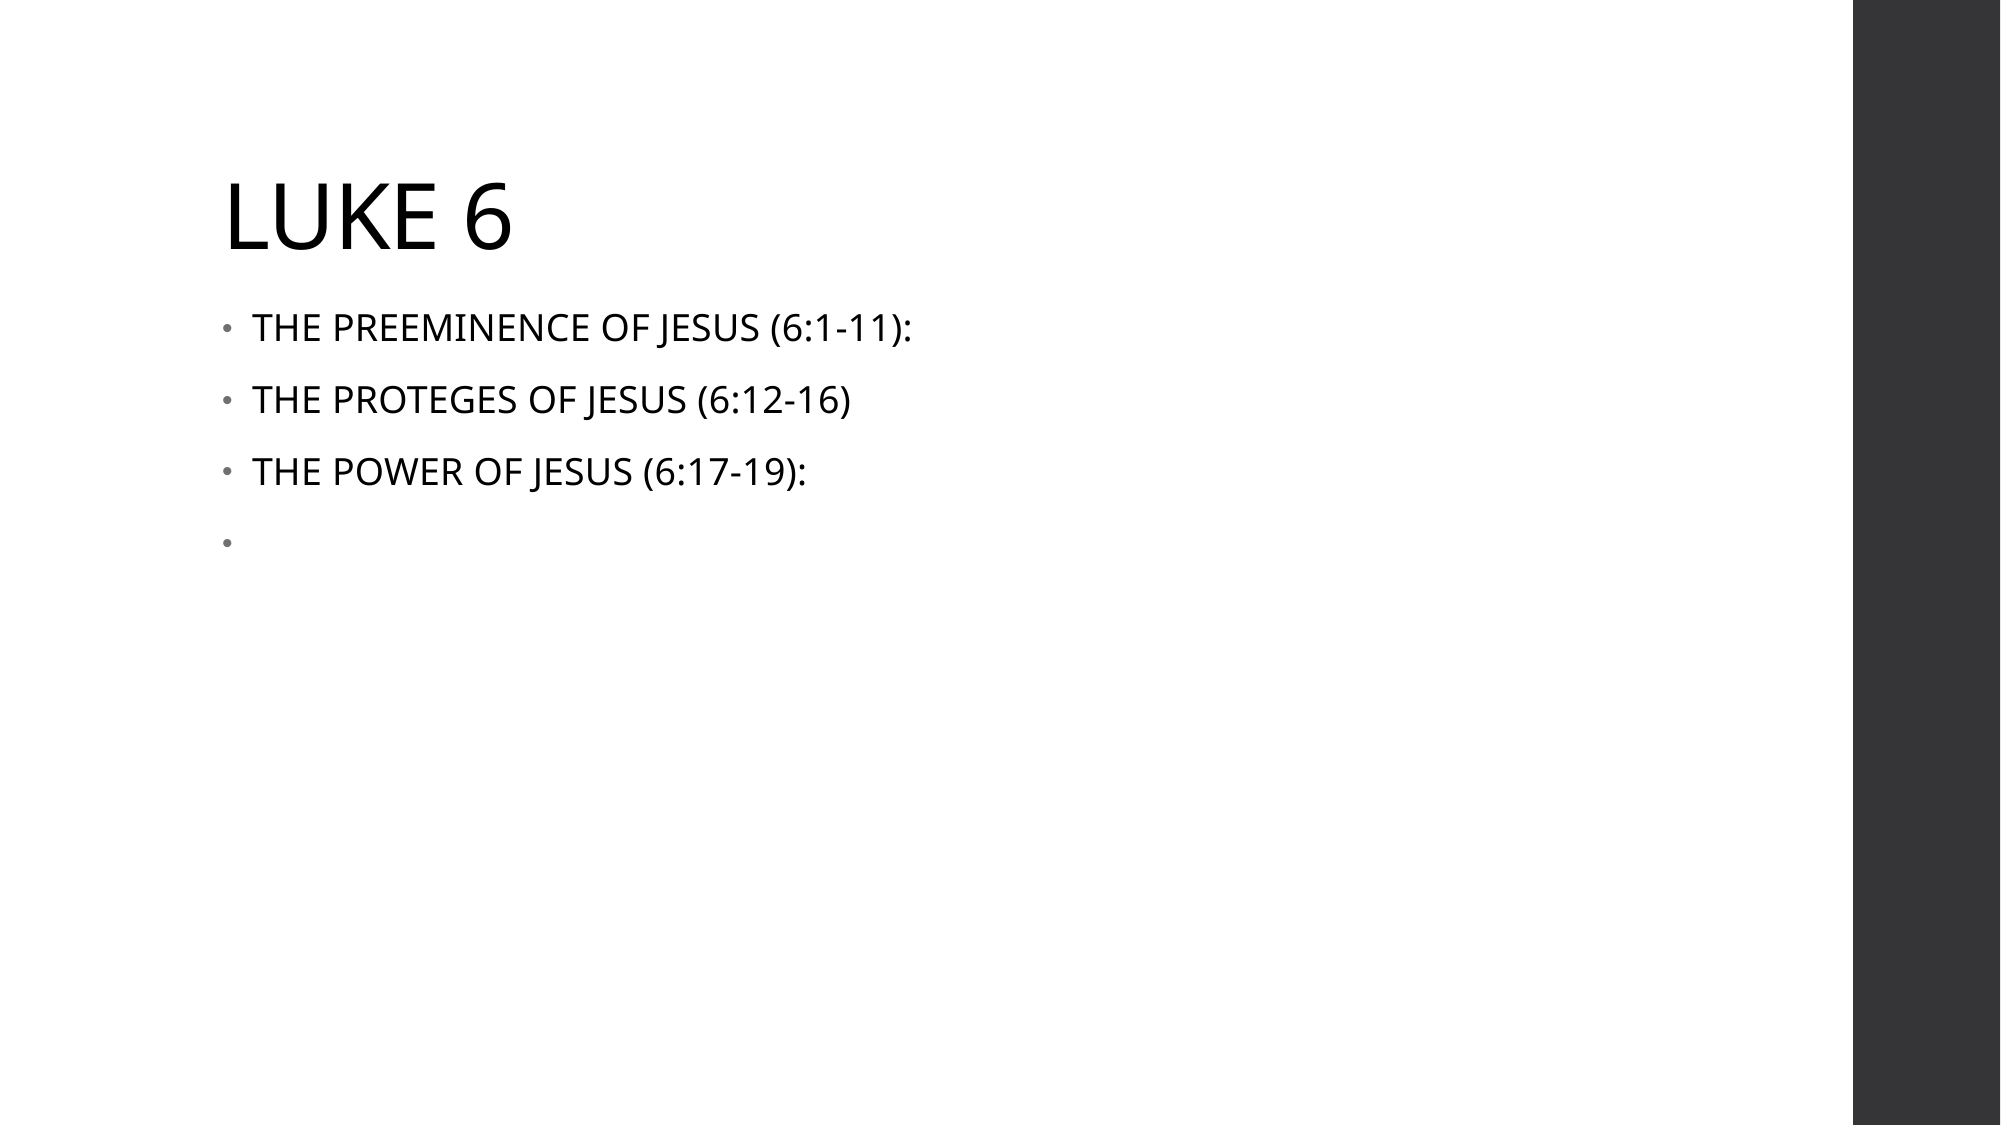

# LUKE 6
THE PREEMINENCE OF JESUS (6:1-11):
THE PROTEGES OF JESUS (6:12-16)
THE POWER OF JESUS (6:17-19):